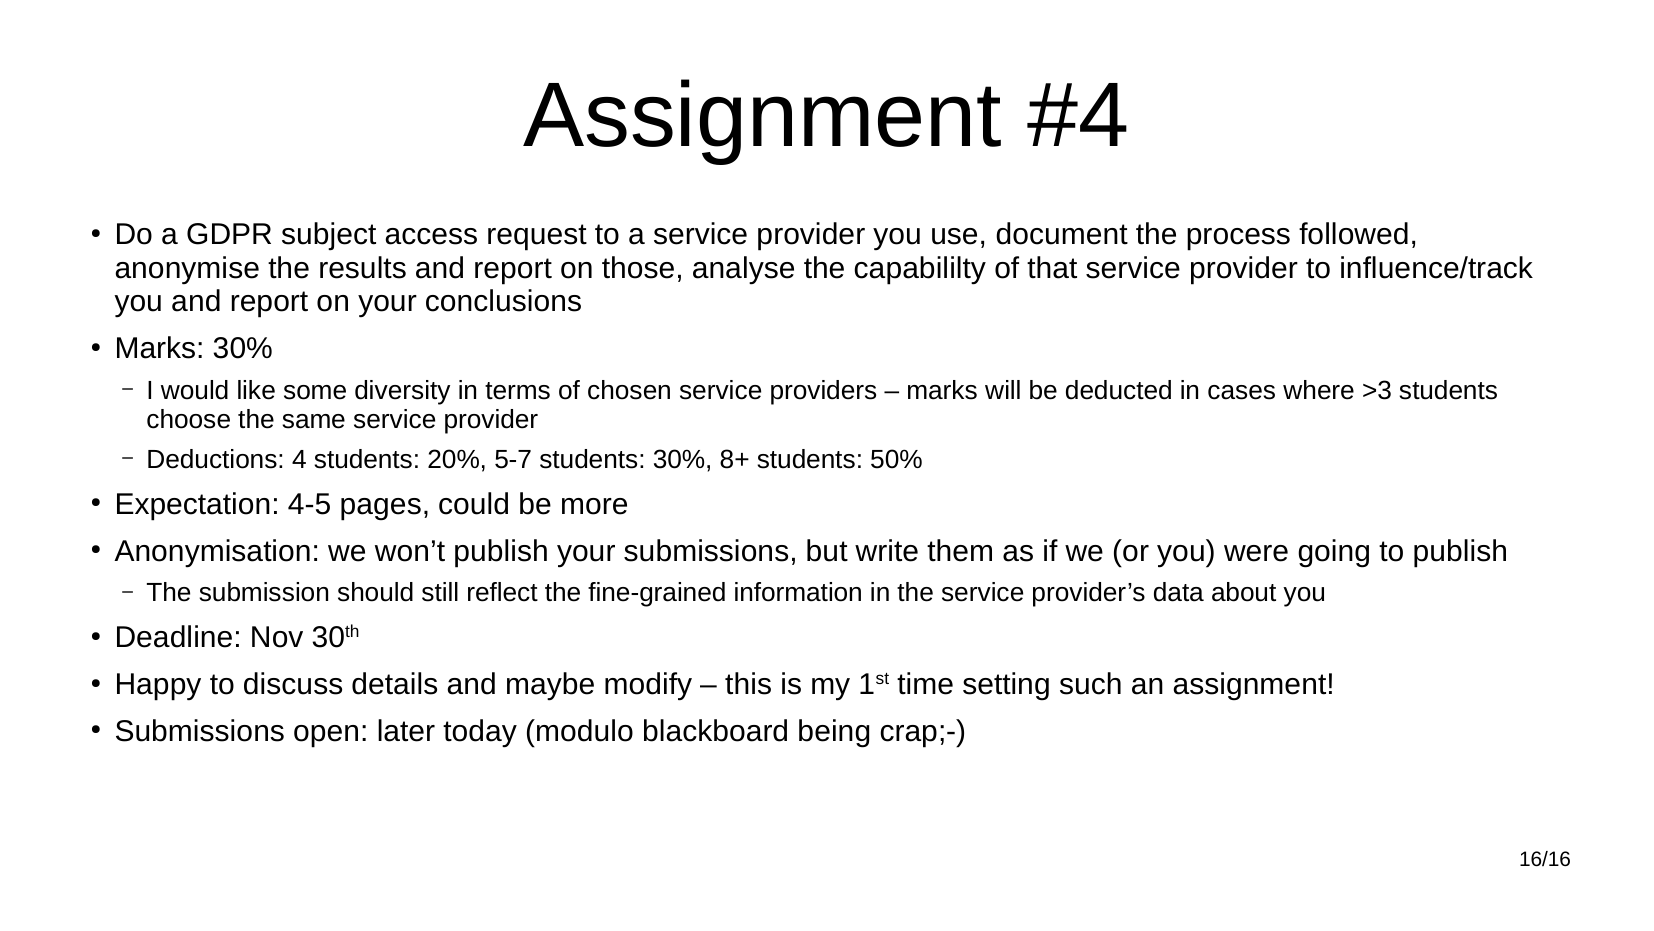

# Assignment #4
Do a GDPR subject access request to a service provider you use, document the process followed, anonymise the results and report on those, analyse the capabililty of that service provider to influence/track you and report on your conclusions
Marks: 30%
I would like some diversity in terms of chosen service providers – marks will be deducted in cases where >3 students choose the same service provider
Deductions: 4 students: 20%, 5-7 students: 30%, 8+ students: 50%
Expectation: 4-5 pages, could be more
Anonymisation: we won’t publish your submissions, but write them as if we (or you) were going to publish
The submission should still reflect the fine-grained information in the service provider’s data about you
Deadline: Nov 30th
Happy to discuss details and maybe modify – this is my 1st time setting such an assignment!
Submissions open: later today (modulo blackboard being crap;-)
16